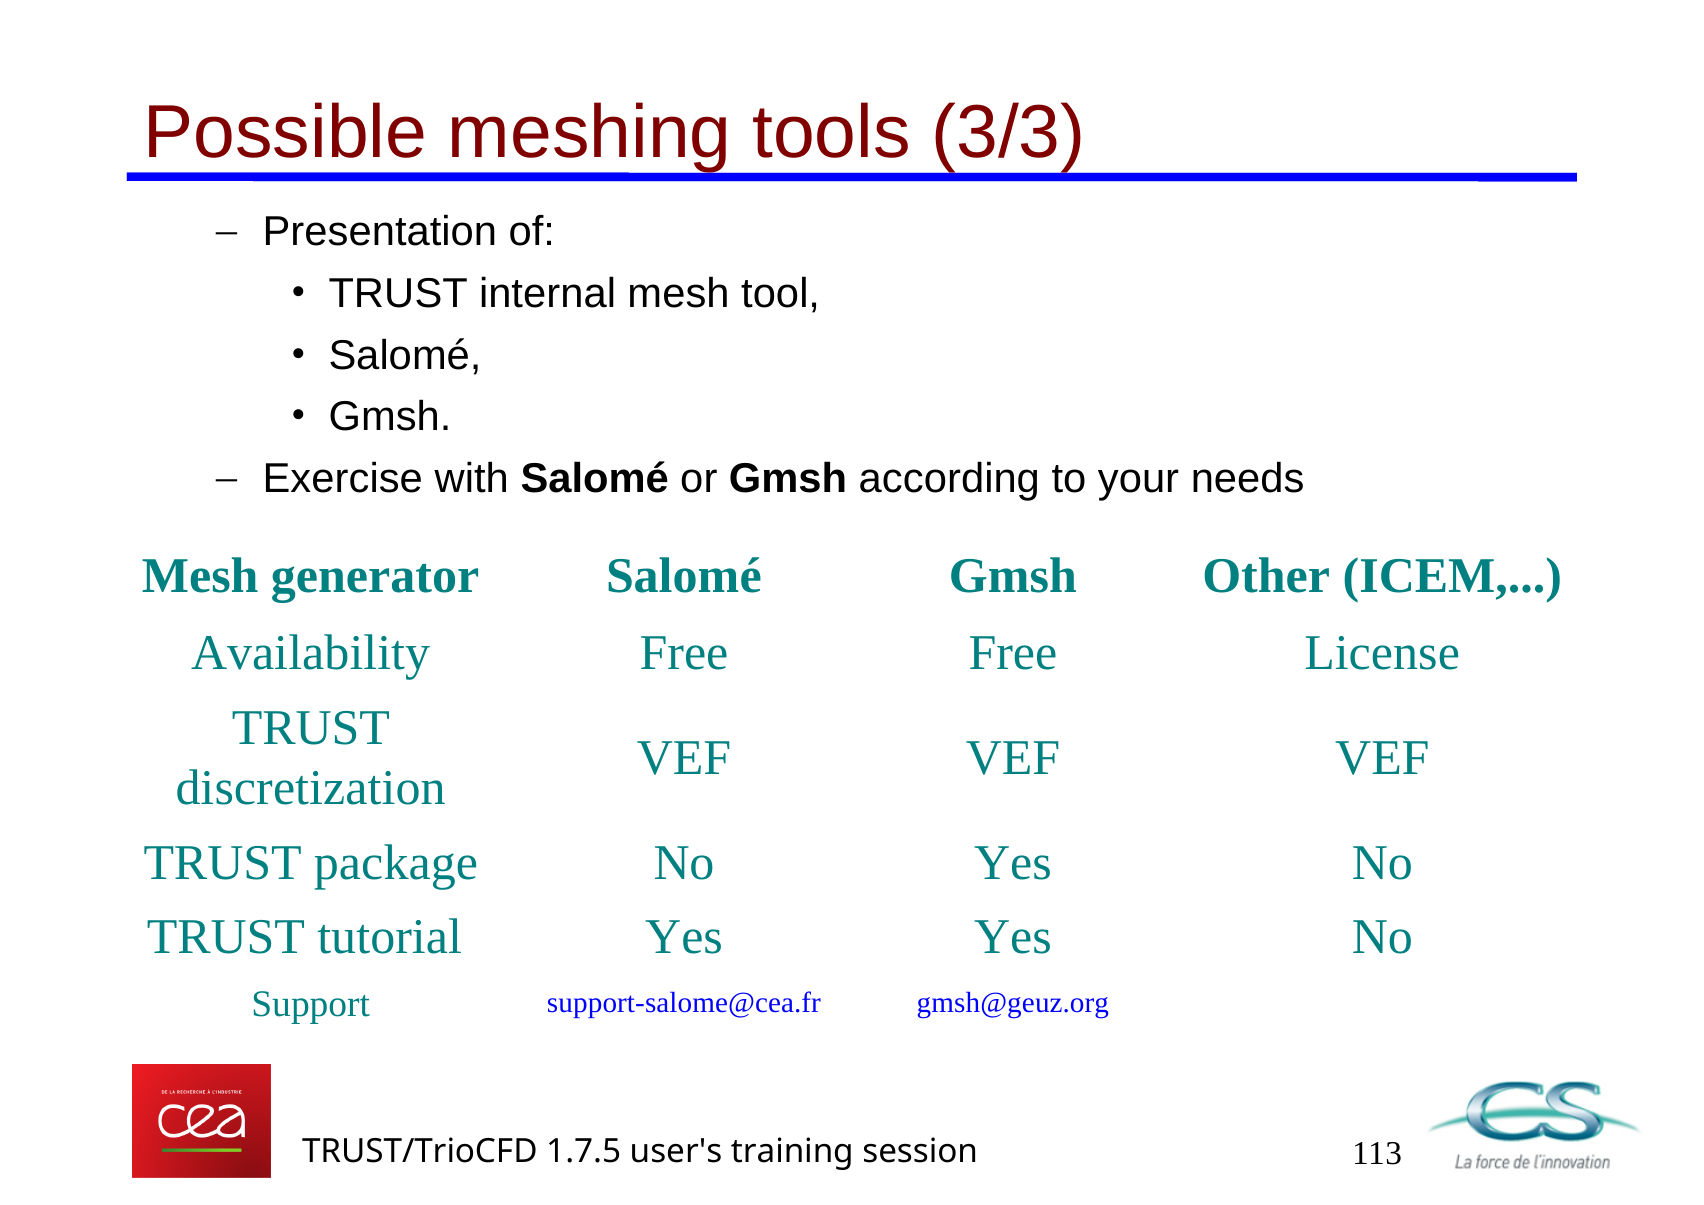

# Possible meshing tools (3/3)
Presentation of:
TRUST internal mesh tool,
Salomé,
Gmsh.
Exercise with Salomé or Gmsh according to your needs
| Mesh generator | Salomé | Gmsh | Other (ICEM,...) |
| --- | --- | --- | --- |
| Availability | Free | Free | License |
| TRUST discretization | VEF | VEF | VEF |
| TRUST package | No | Yes | No |
| TRUST tutorial | Yes | Yes | No |
| Support | support-salome@cea.fr | gmsh@geuz.org | |
TRUST/TrioCFD 1.7.5 user's training session
113